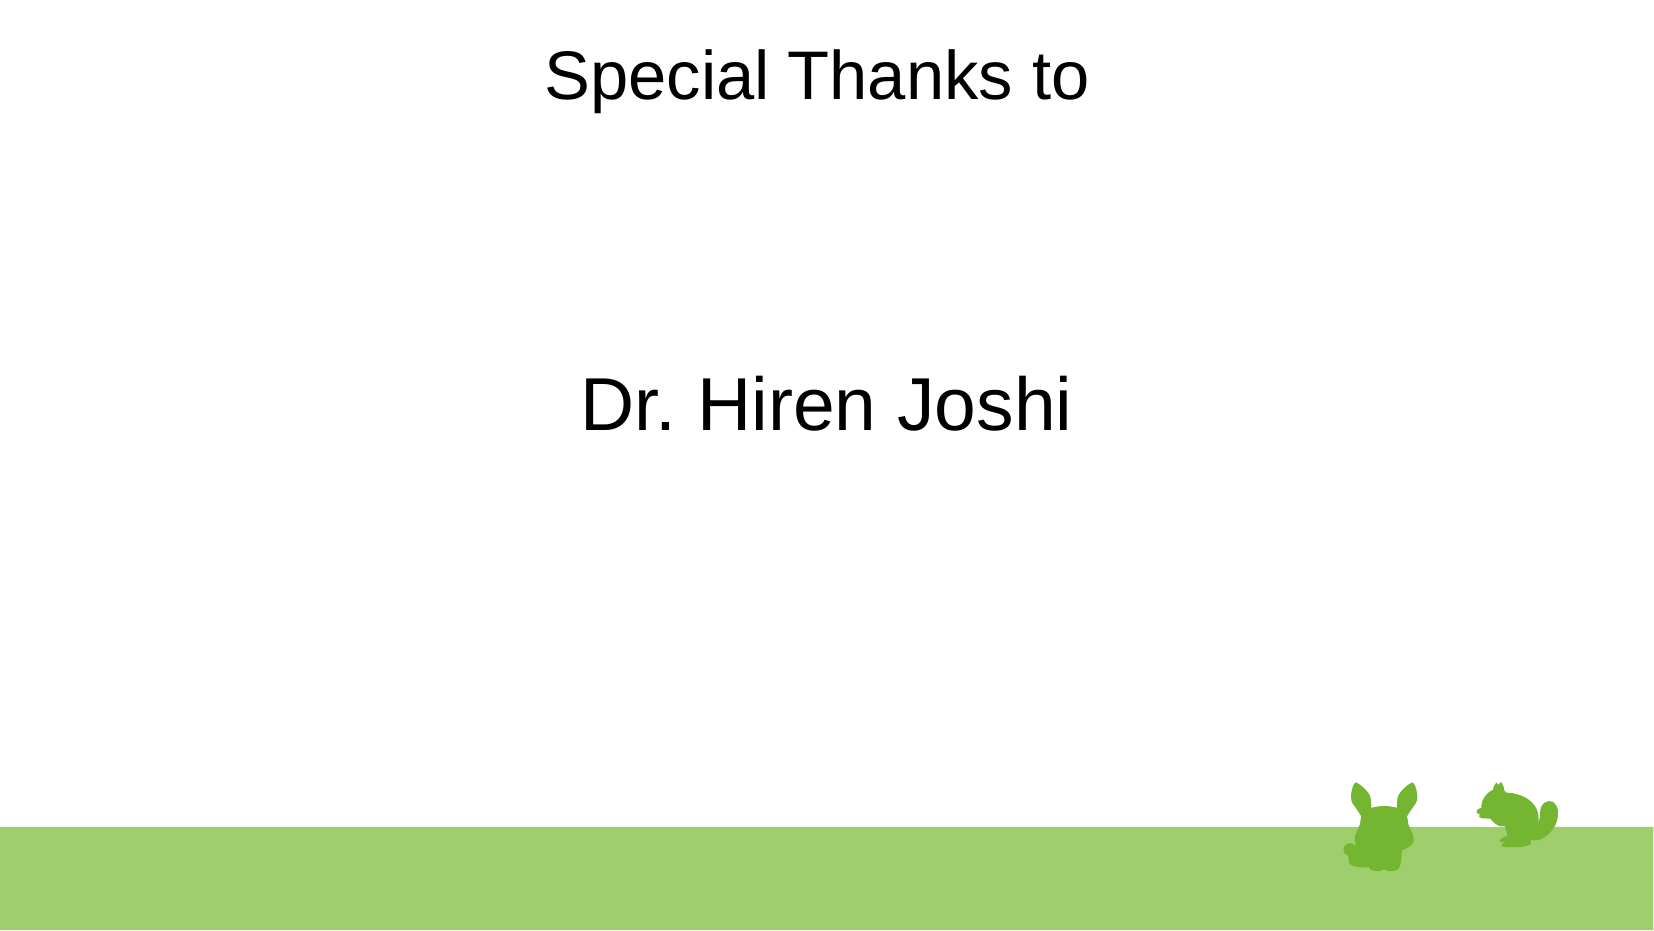

# Special Thanks to
Dr. Hiren Joshi